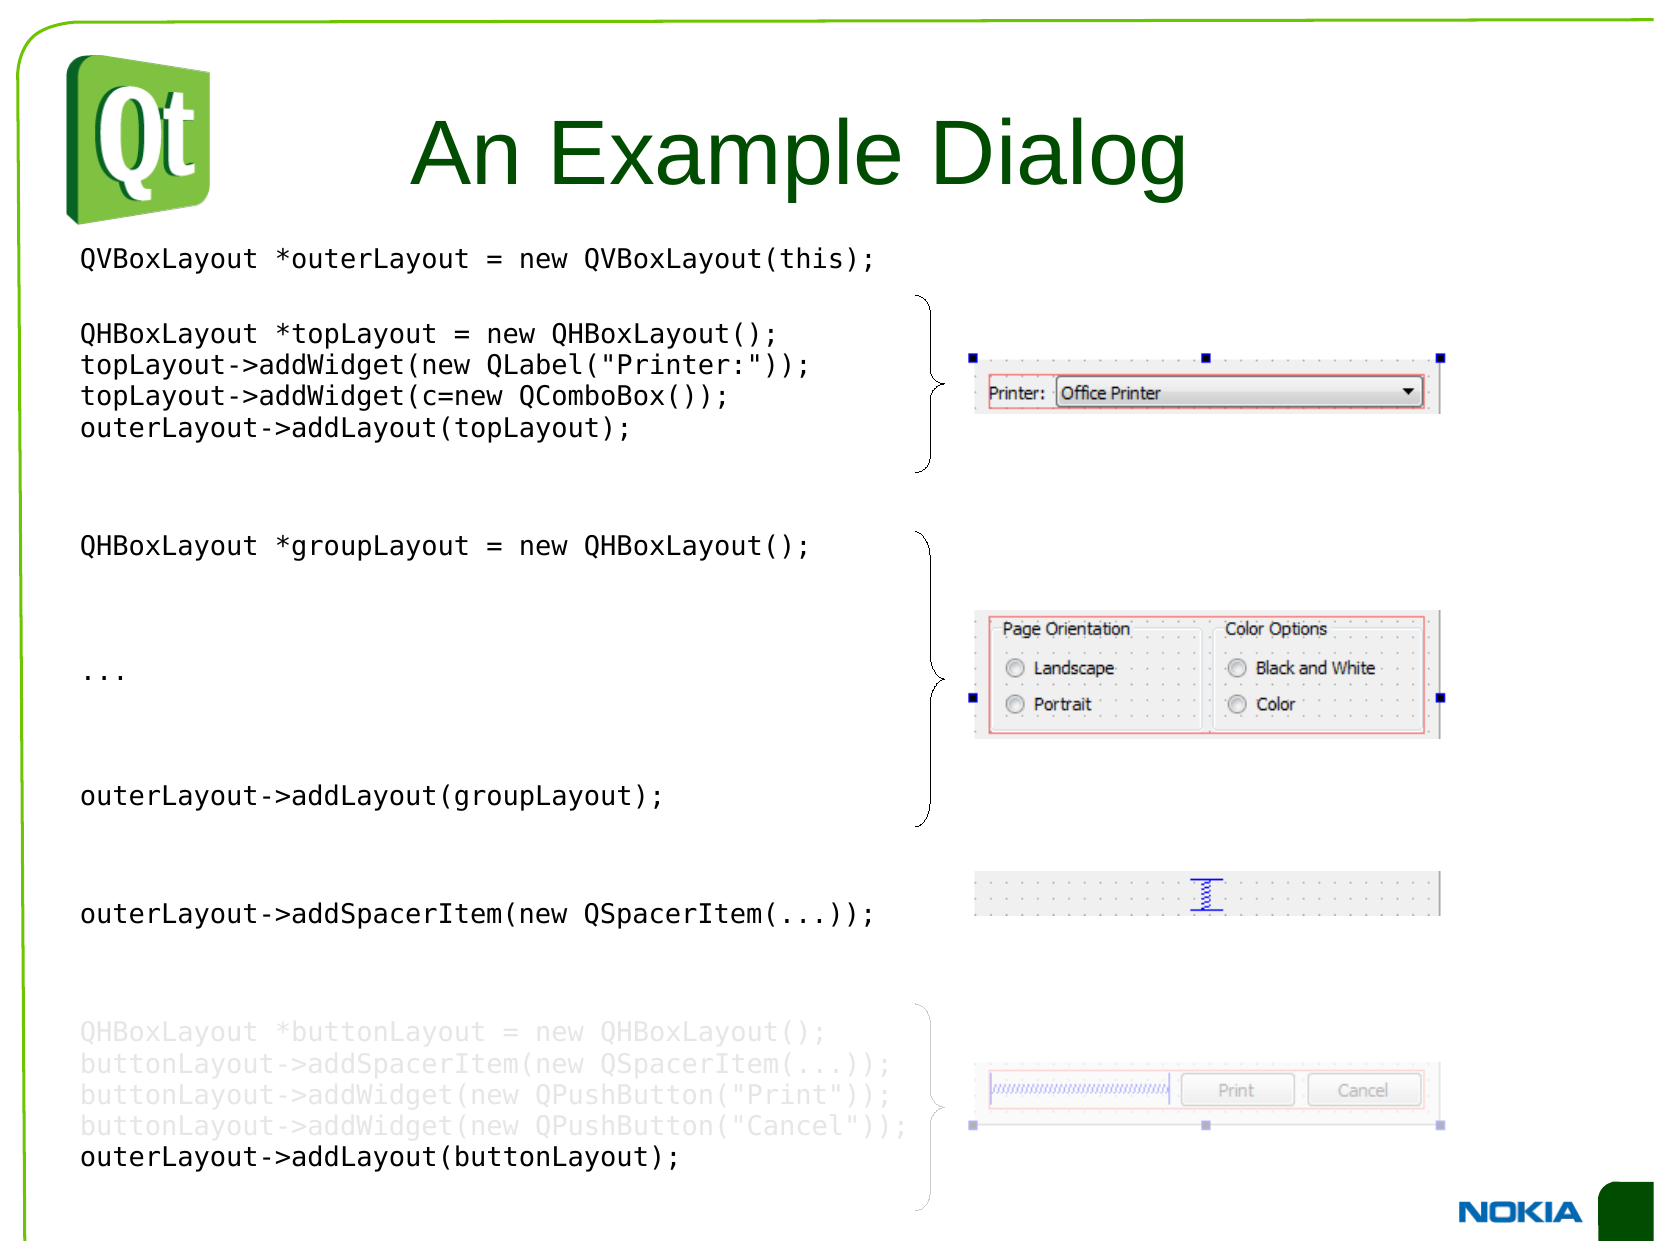

# An Example Dialog
 QVBoxLayout *outerLayout = new QVBoxLayout(this);
 QHBoxLayout *topLayout = new QHBoxLayout();
 topLayout->addWidget(new QLabel("Printer:"));
 topLayout->addWidget(c=new QComboBox());
 outerLayout->addLayout(topLayout);
 QHBoxLayout *groupLayout = new QHBoxLayout();
 ...
 outerLayout->addLayout(groupLayout);
 outerLayout->addSpacerItem(new QSpacerItem(...));
 QHBoxLayout *buttonLayout = new QHBoxLayout();
 buttonLayout->addSpacerItem(new QSpacerItem(...));
 buttonLayout->addWidget(new QPushButton("Print"));
 buttonLayout->addWidget(new QPushButton("Cancel"));
 outerLayout->addLayout(buttonLayout);